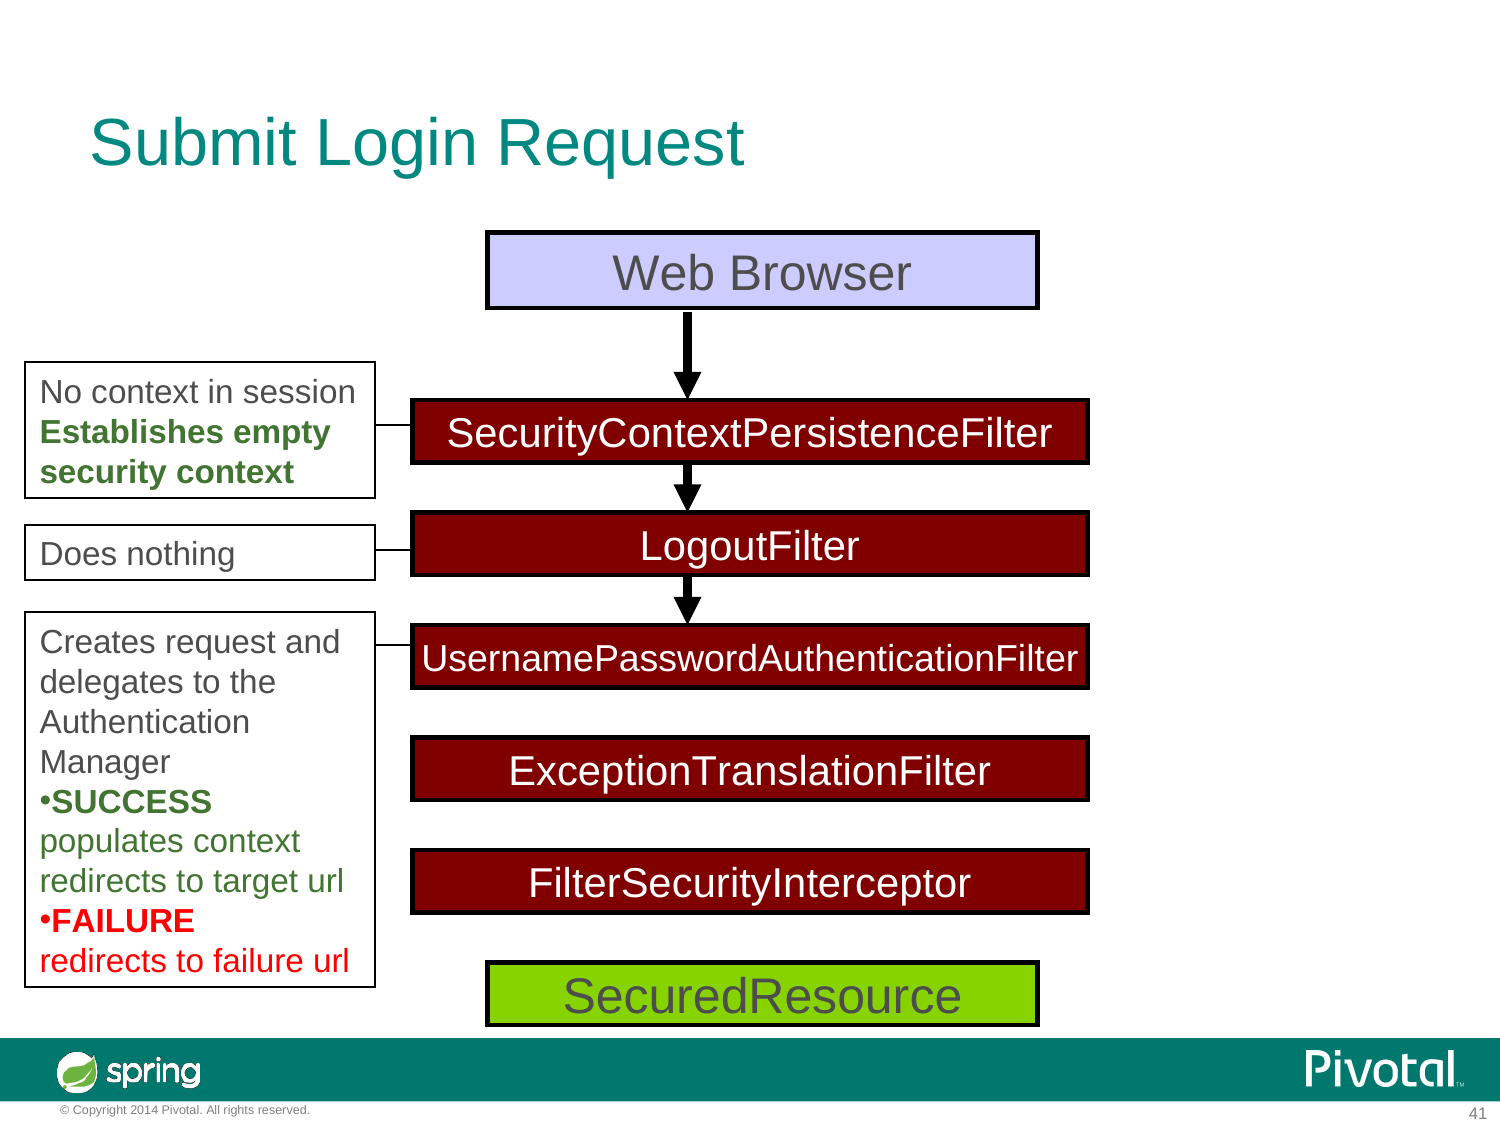

# Submit Login Request
Web Browser
No context in session Establishes empty security context
SecurityContextPersistenceFilter
LogoutFilter
Does nothing
Creates request and delegates to the Authentication
Manager
SUCCESS
populates context
redirects to target url
FAILURE
redirects to failure url
UsernamePasswordAuthenticationFilter
ExceptionTranslationFilter
FilterSecurityInterceptor
SecuredResource